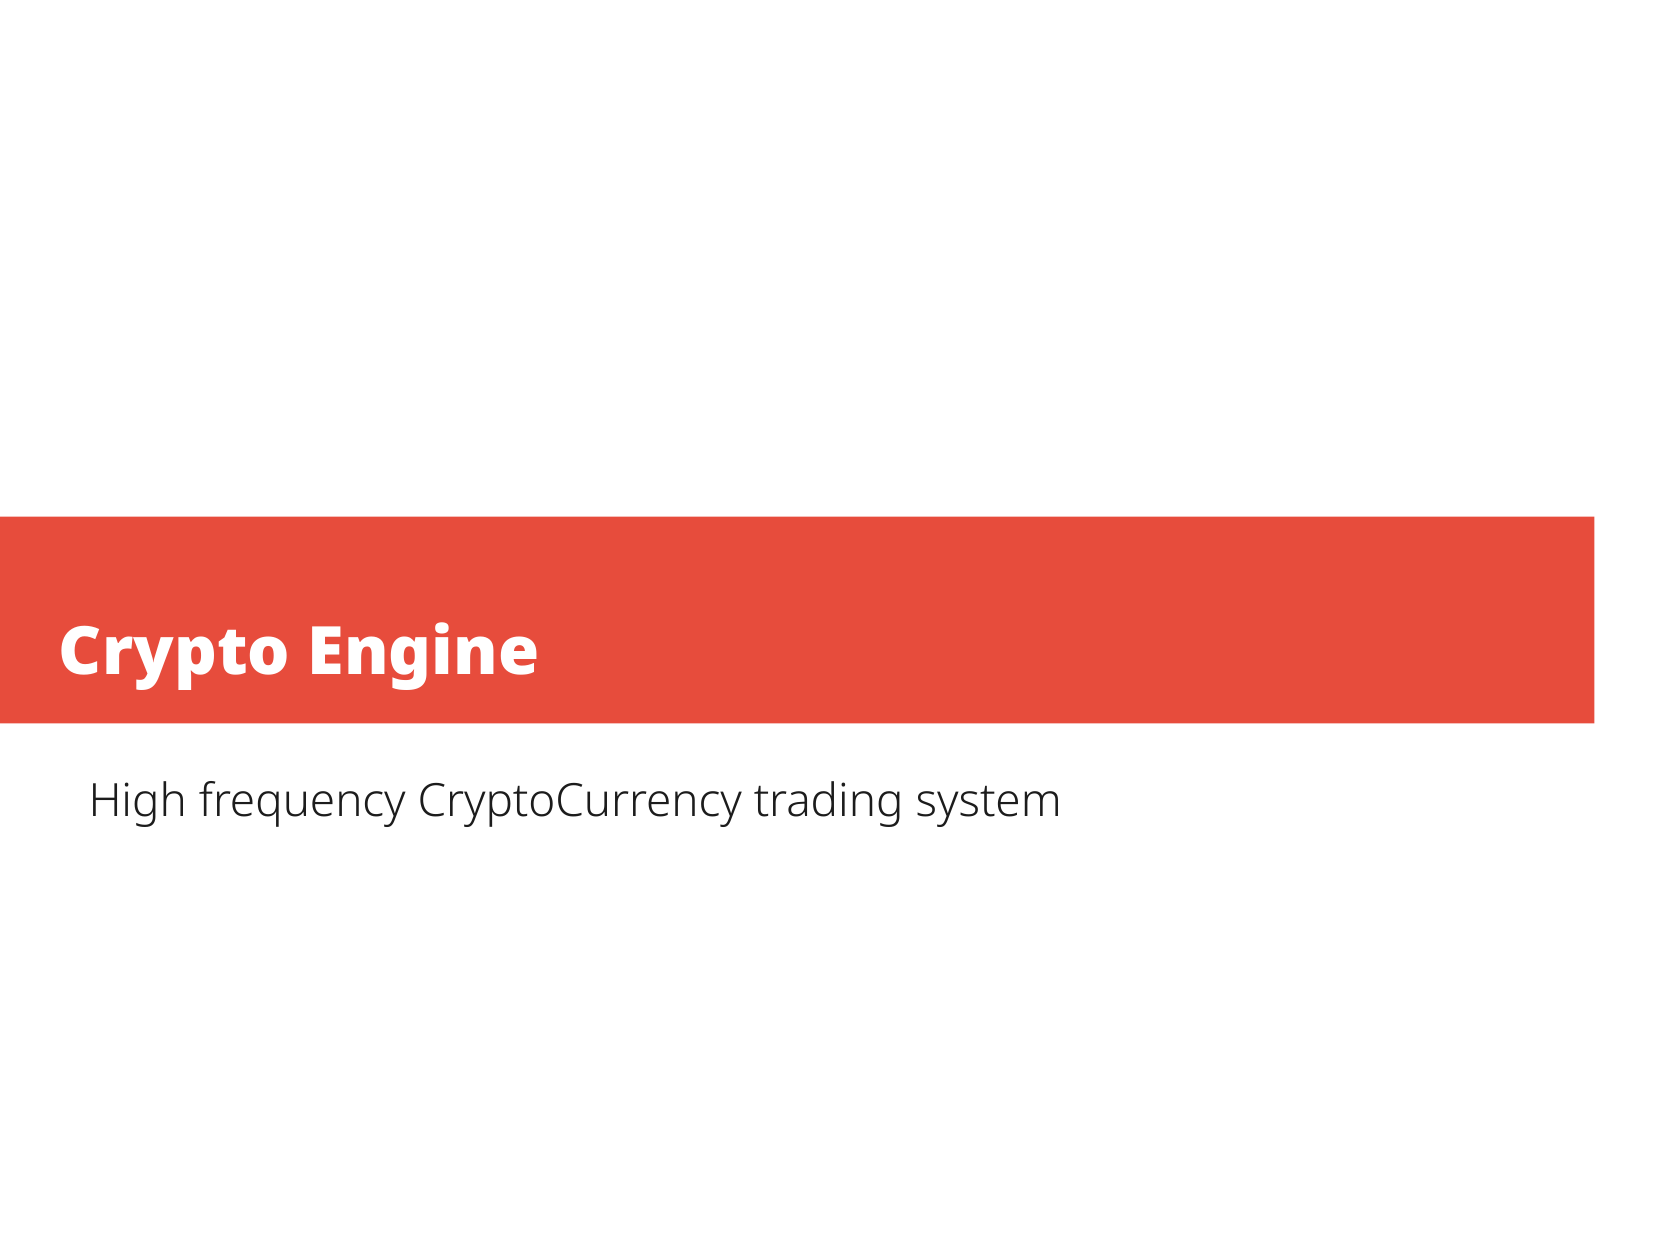

# Crypto Engine
High frequency CryptoCurrency trading system